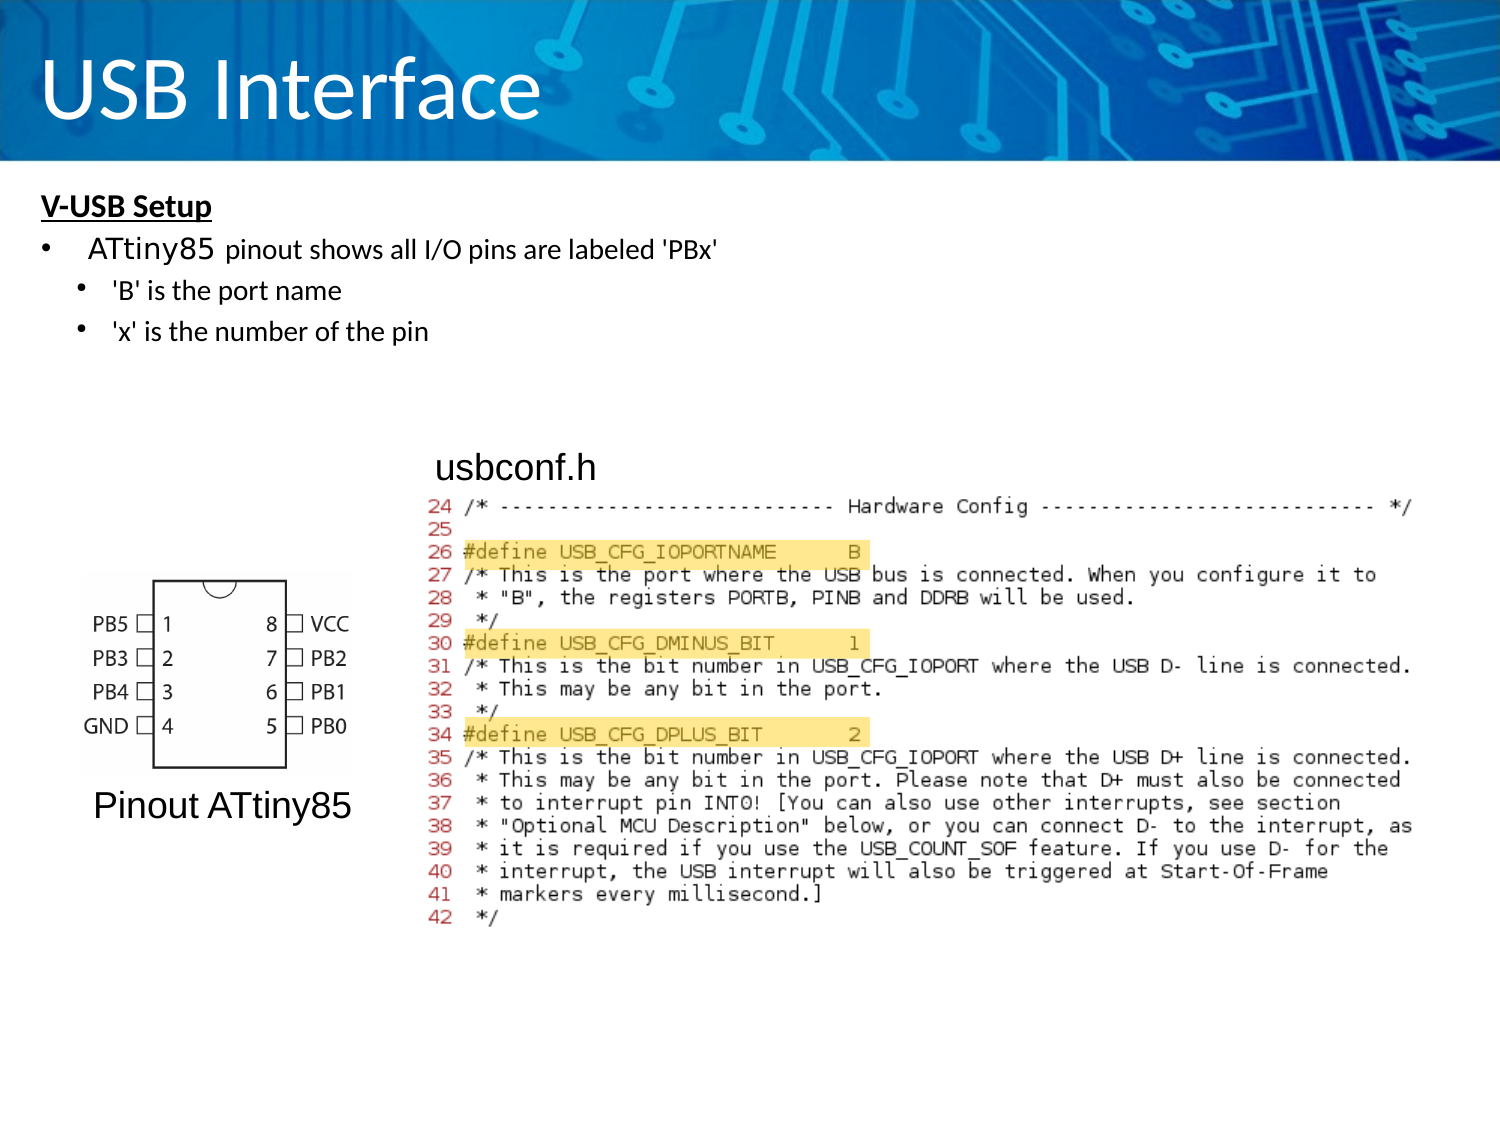

# USB Interface
V-USB Setup
ATtiny85 pinout shows all I/O pins are labeled 'PBx'
'B' is the port name
'x' is the number of the pin
usbconf.h
Pinout ATtiny85